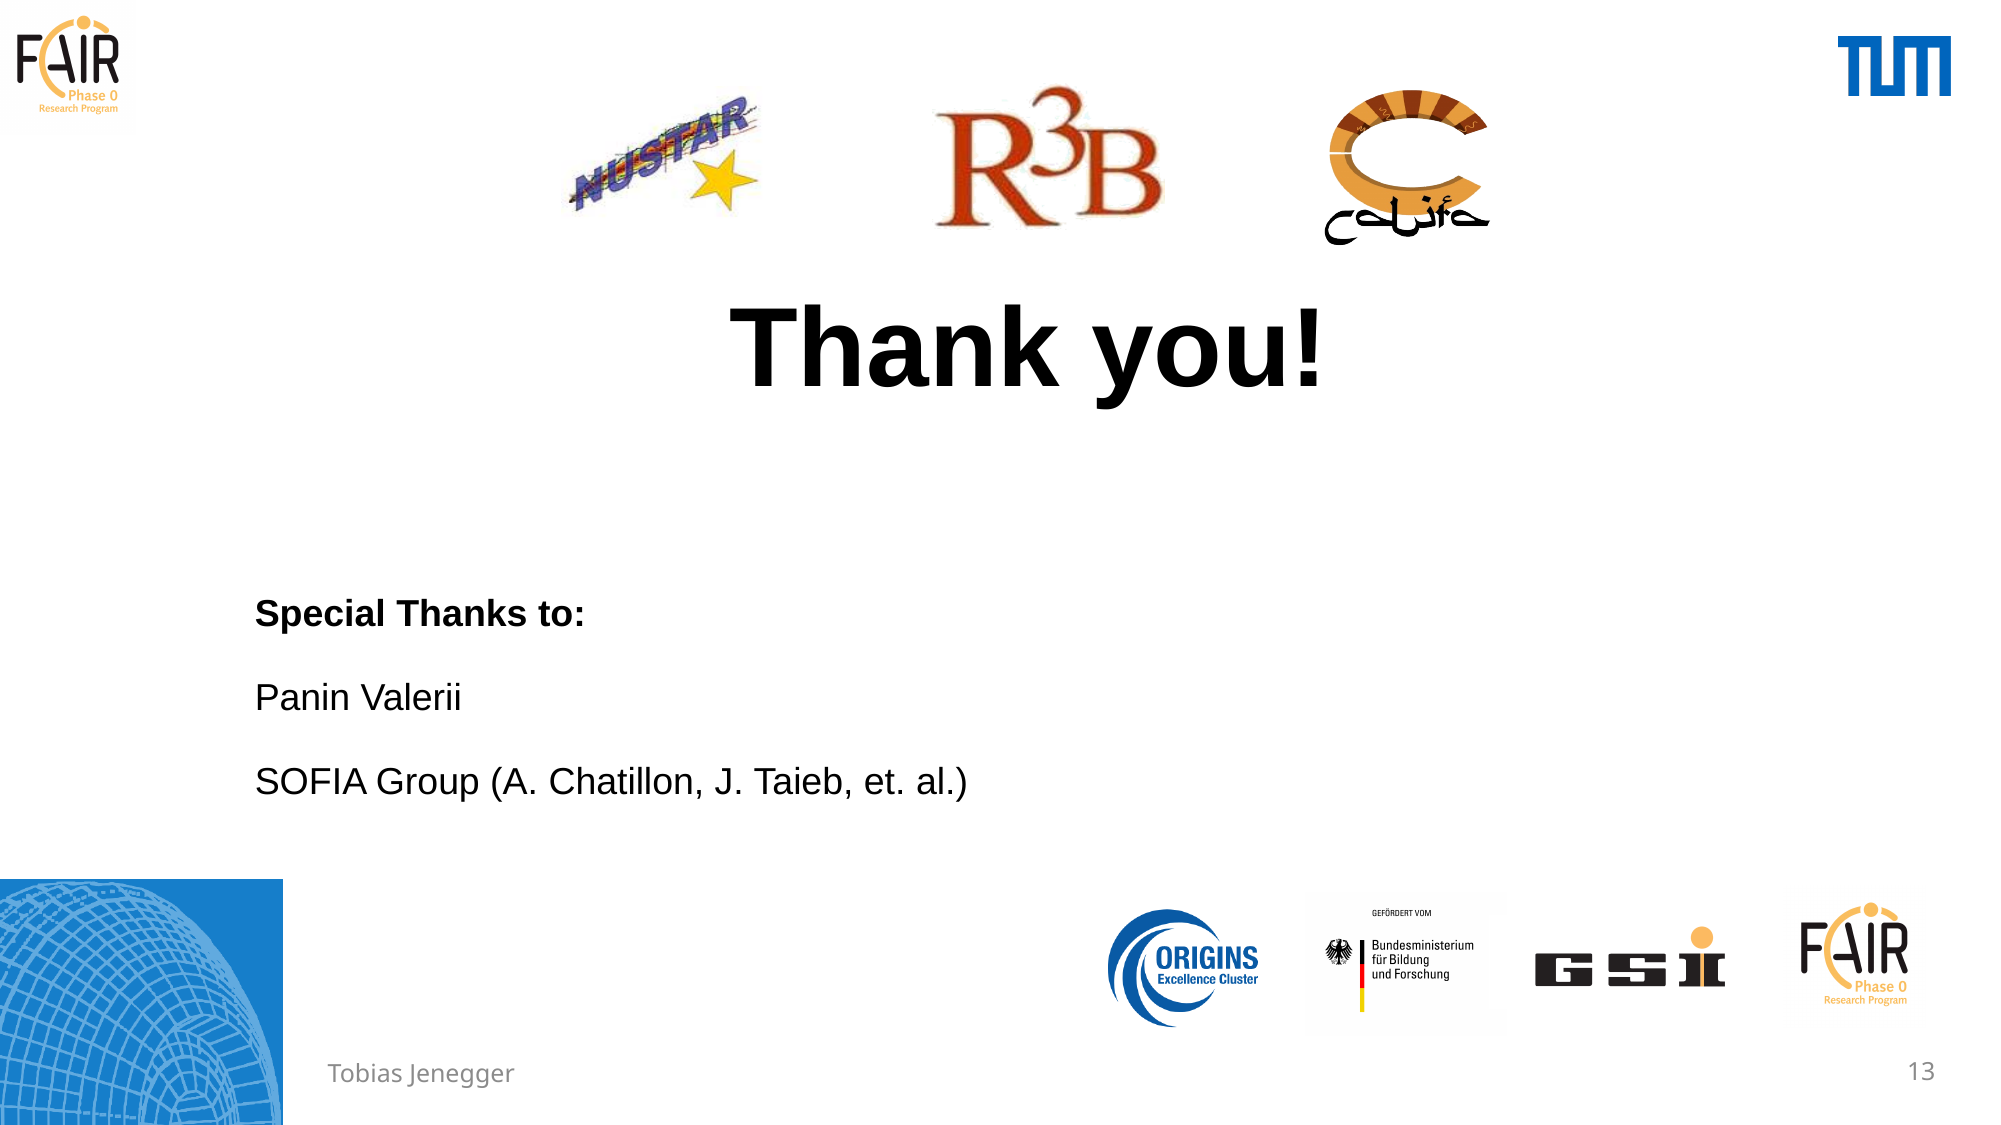

#
Thank you!
Special Thanks to:
Panin Valerii
SOFIA Group (A. Chatillon, J. Taieb, et. al.)
Tobias Jenegger